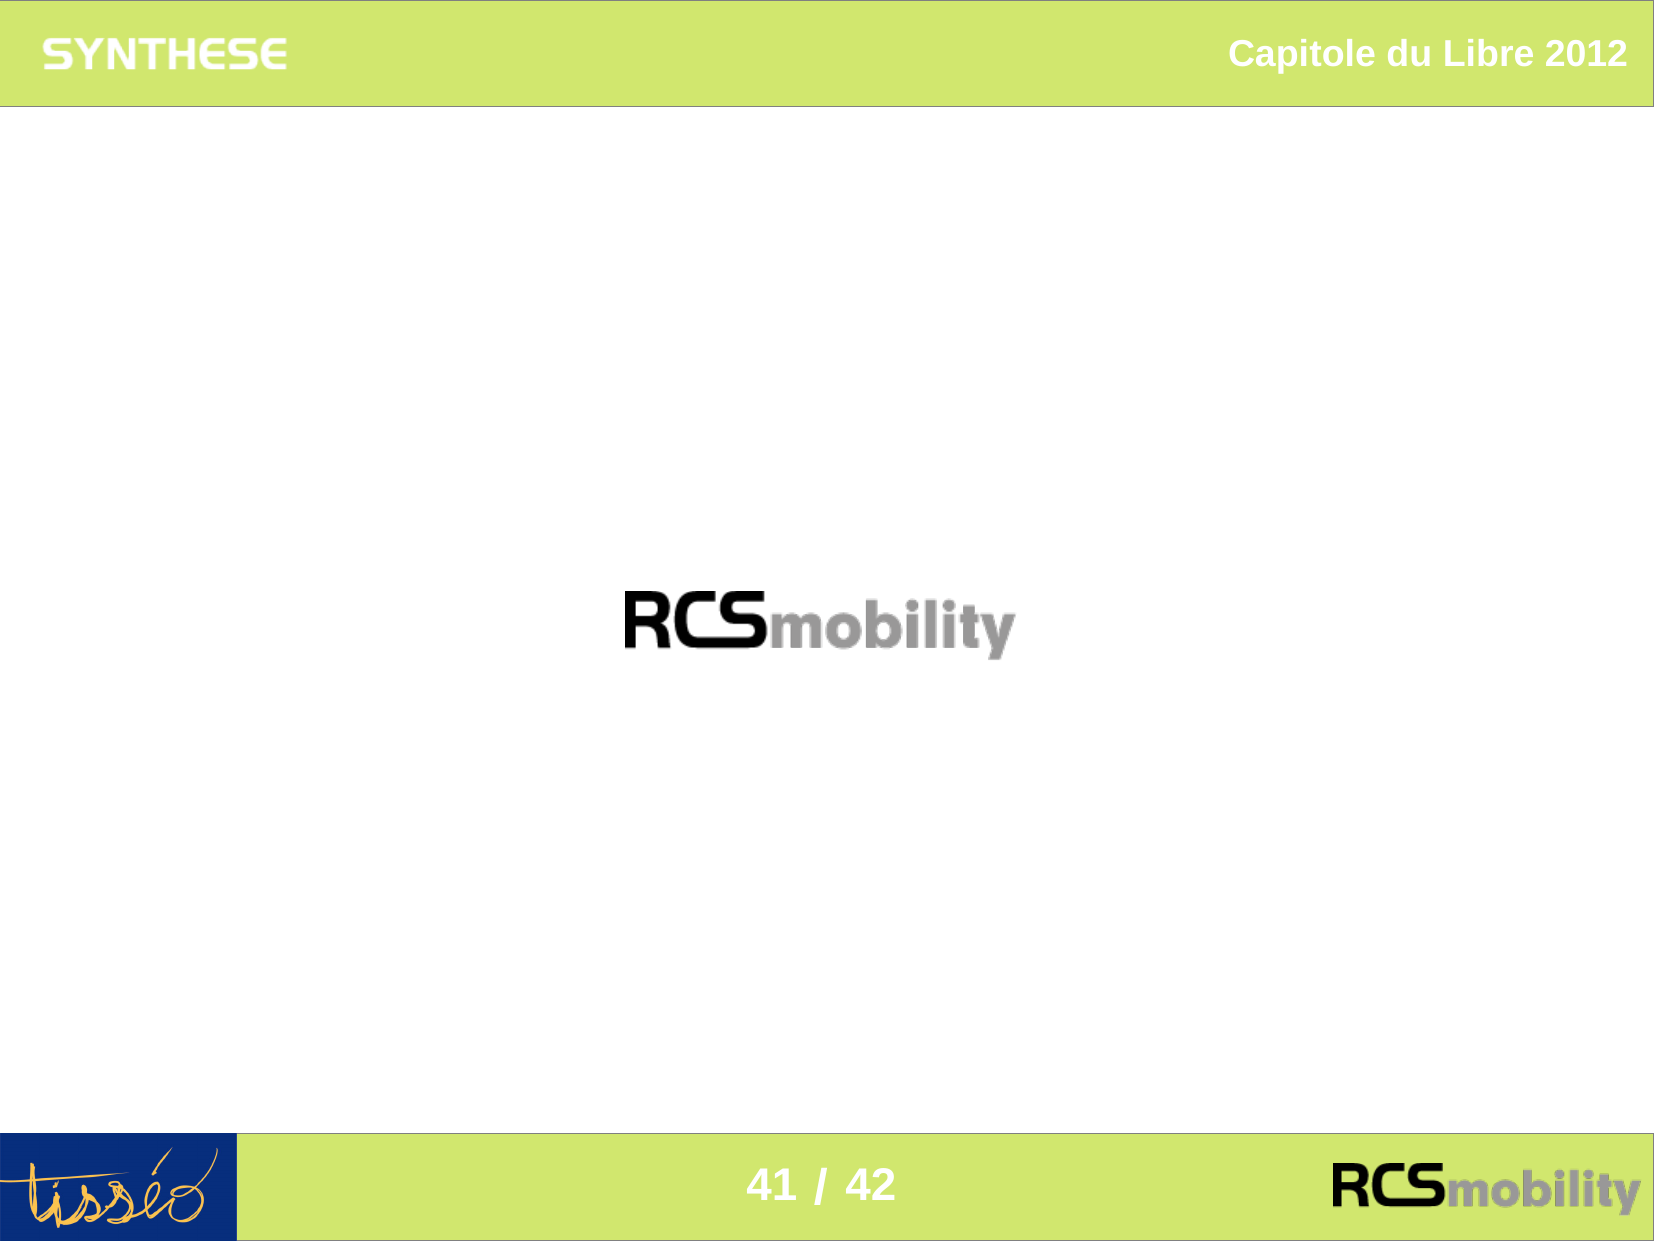

Capitole du Libre 2012
41
/
42